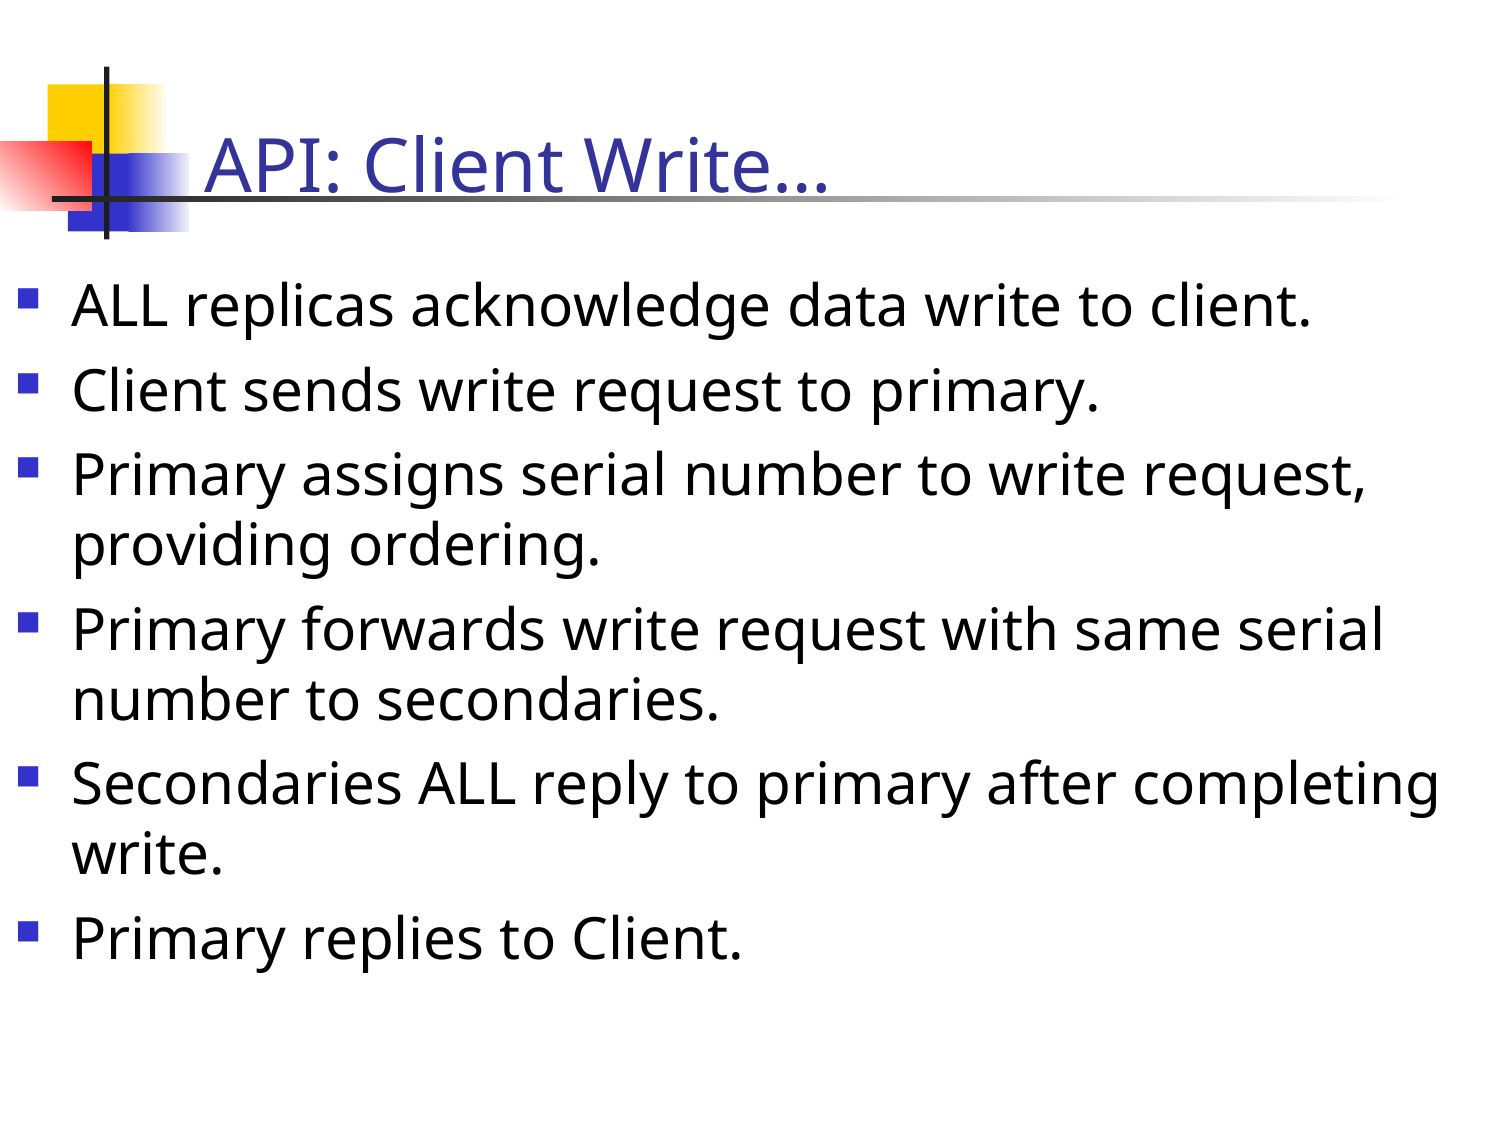

API: Client Write…
ALL replicas acknowledge data write to client.
Client sends write request to primary.
Primary assigns serial number to write request, providing ordering.
Primary forwards write request with same serial number to secondaries.
Secondaries ALL reply to primary after completing write.
Primary replies to Client.